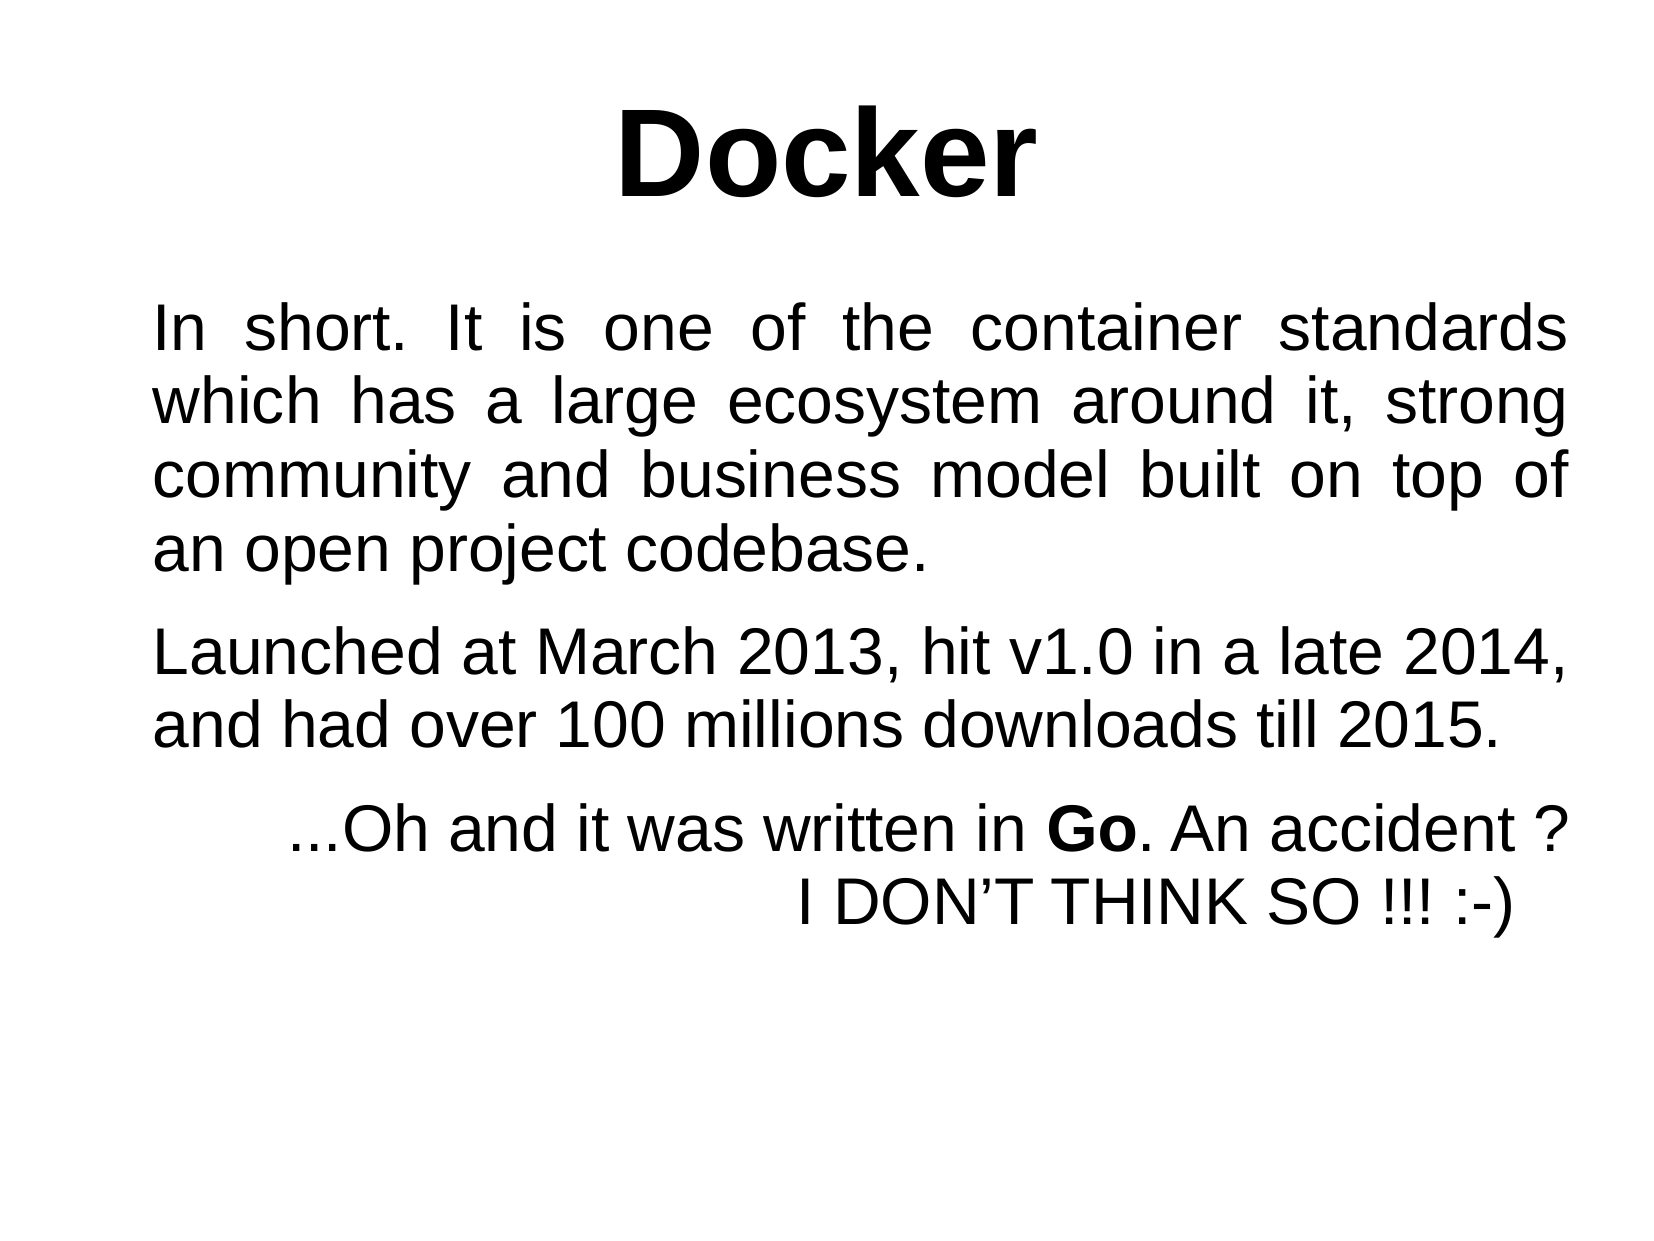

# Docker
In short. It is one of the container standards which has a large ecosystem around it, strong community and business model built on top of an open project codebase.
Launched at March 2013, hit v1.0 in a late 2014, and had over 100 millions downloads till 2015.
...Oh and it was written in Go. An accident ? I DON’T THINK SO !!! :-)